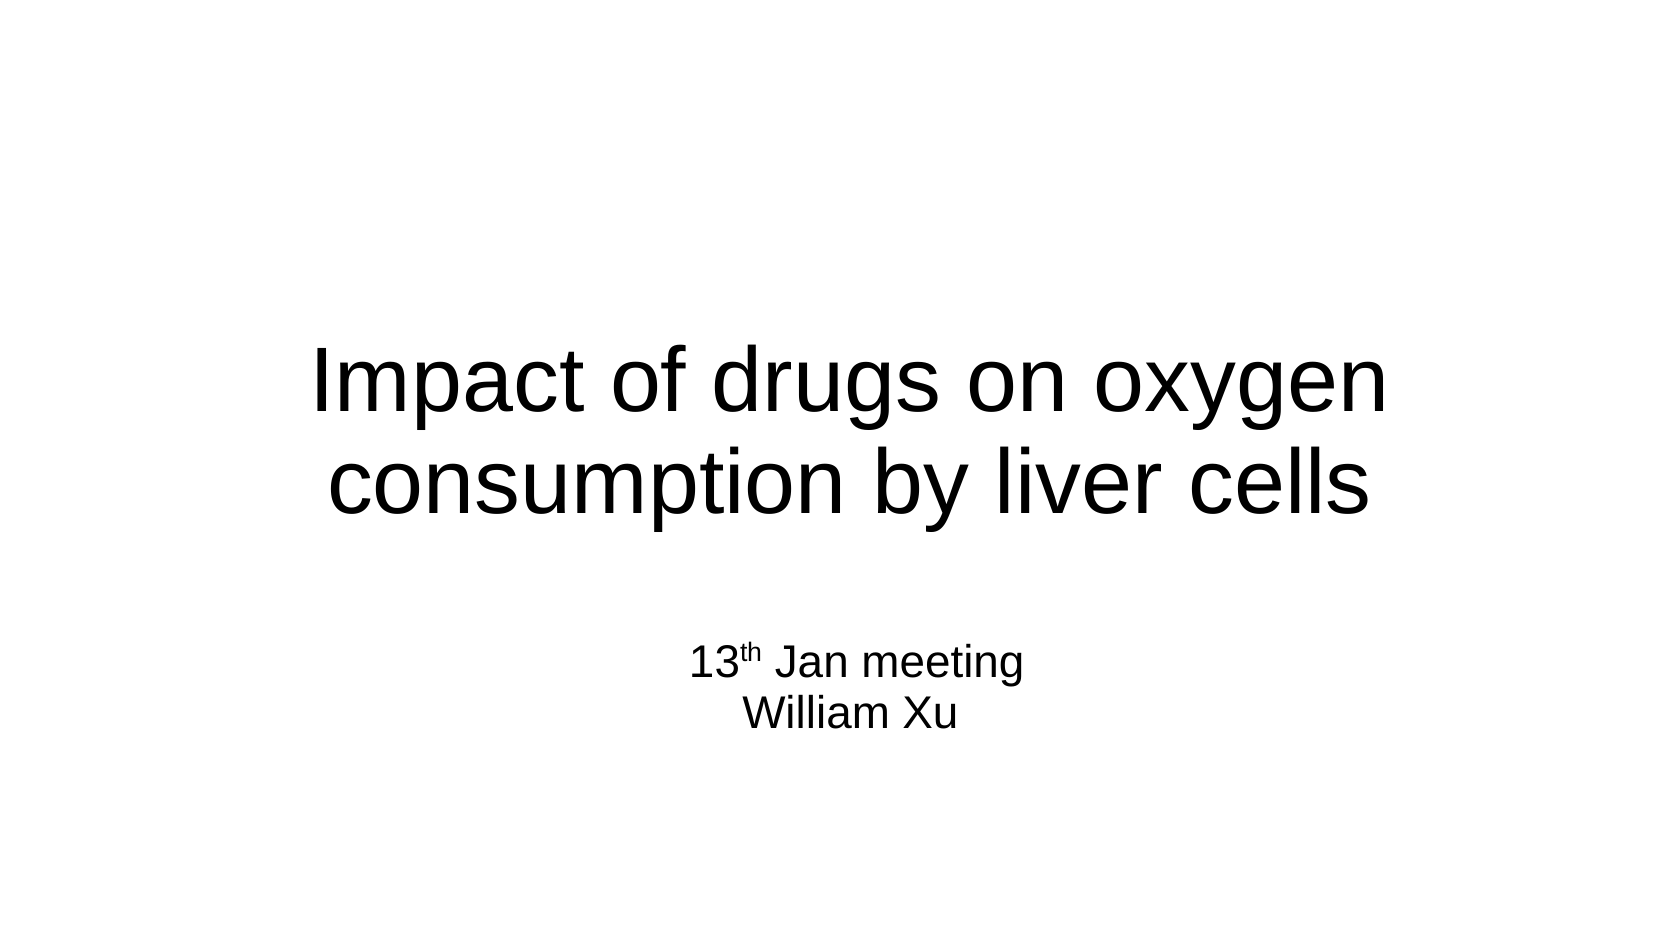

# Impact of drugs on oxygen consumption by liver cells 13th Jan meeting William Xu